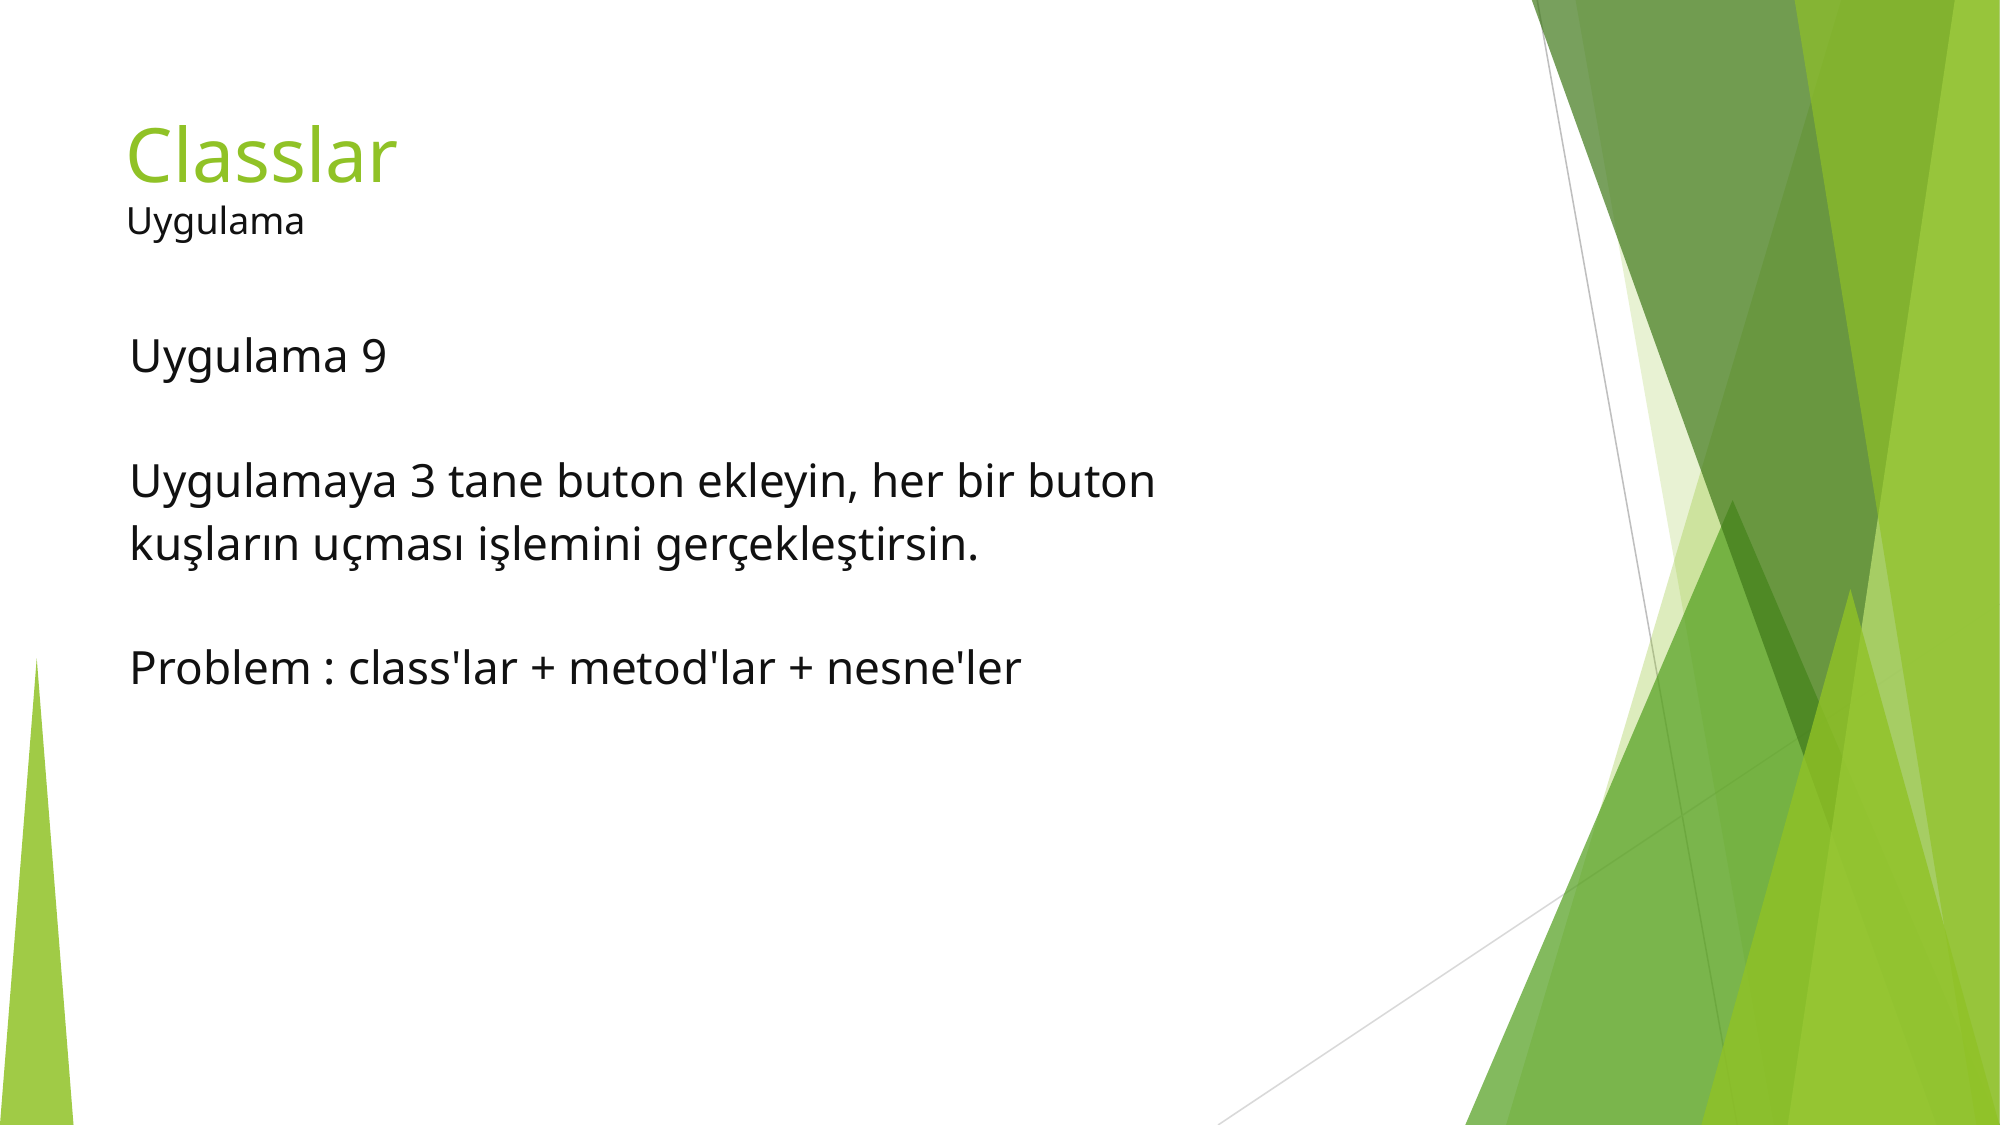

# Classlar Uygulama
Uygulama 9
Uygulamaya 3 tane buton ekleyin, her bir buton kuşların uçması işlemini gerçekleştirsin.
Problem : class'lar + metod'lar + nesne'ler